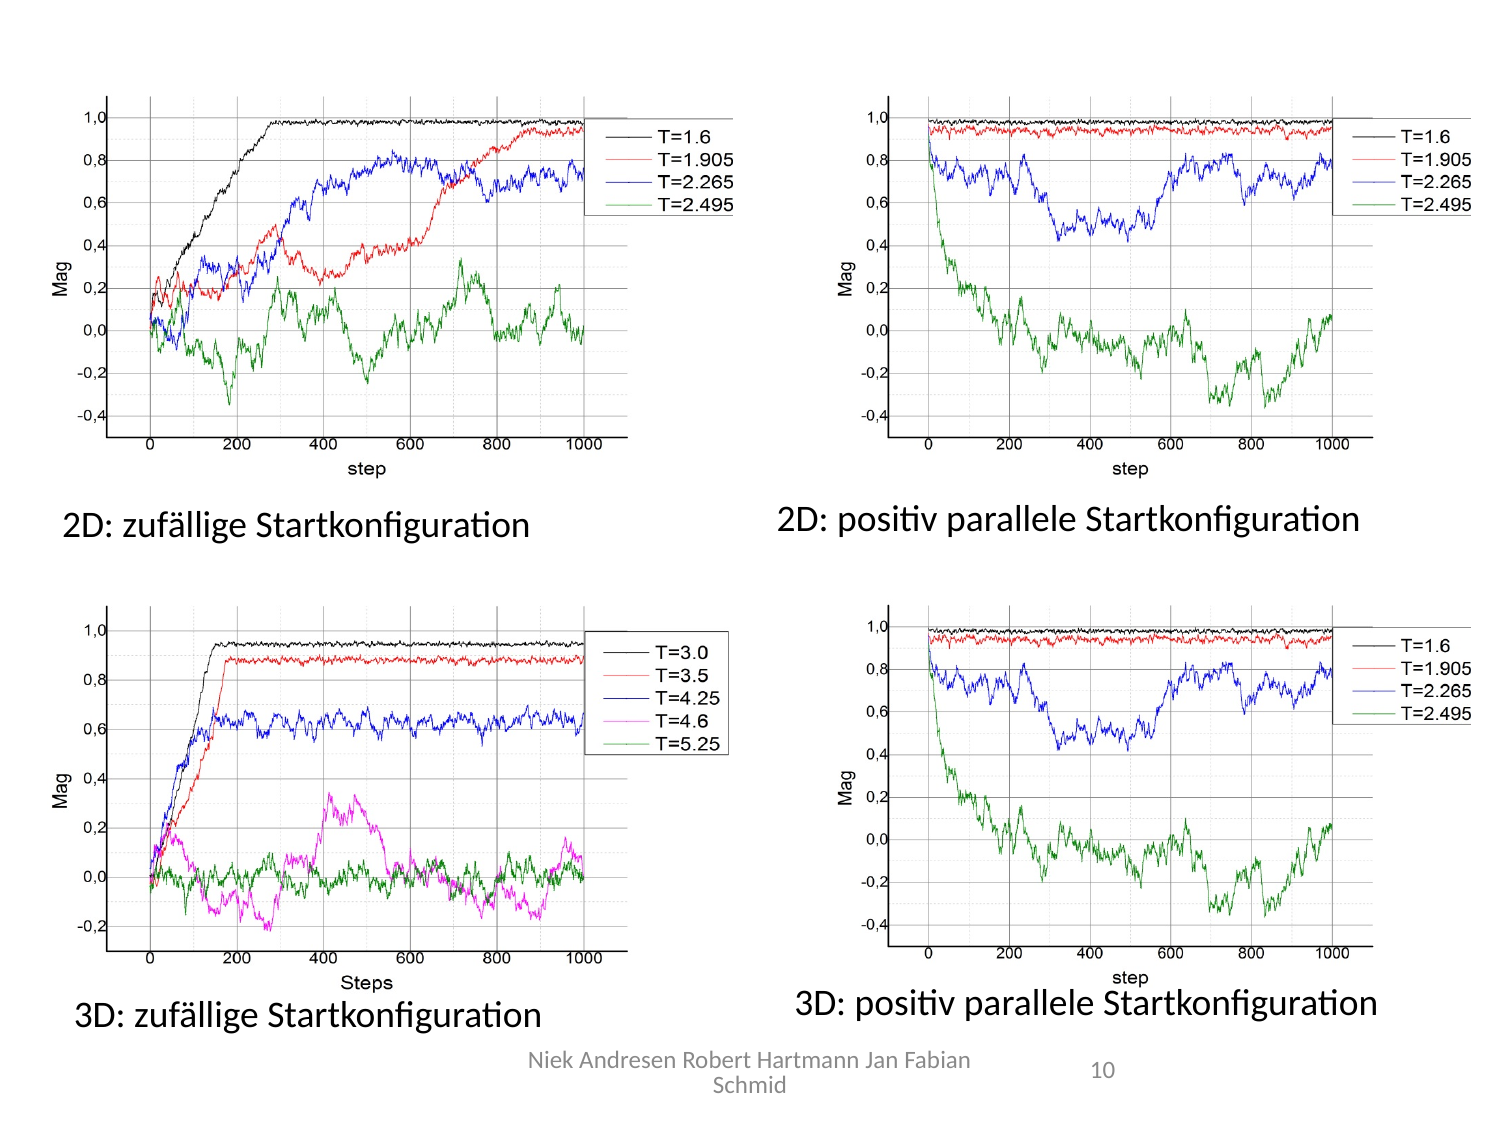

2D: positiv parallele Startkonfiguration
2D: zufällige Startkonfiguration
3D: positiv parallele Startkonfiguration
3D: zufällige Startkonfiguration
Niek Andresen Robert Hartmann Jan Fabian Schmid